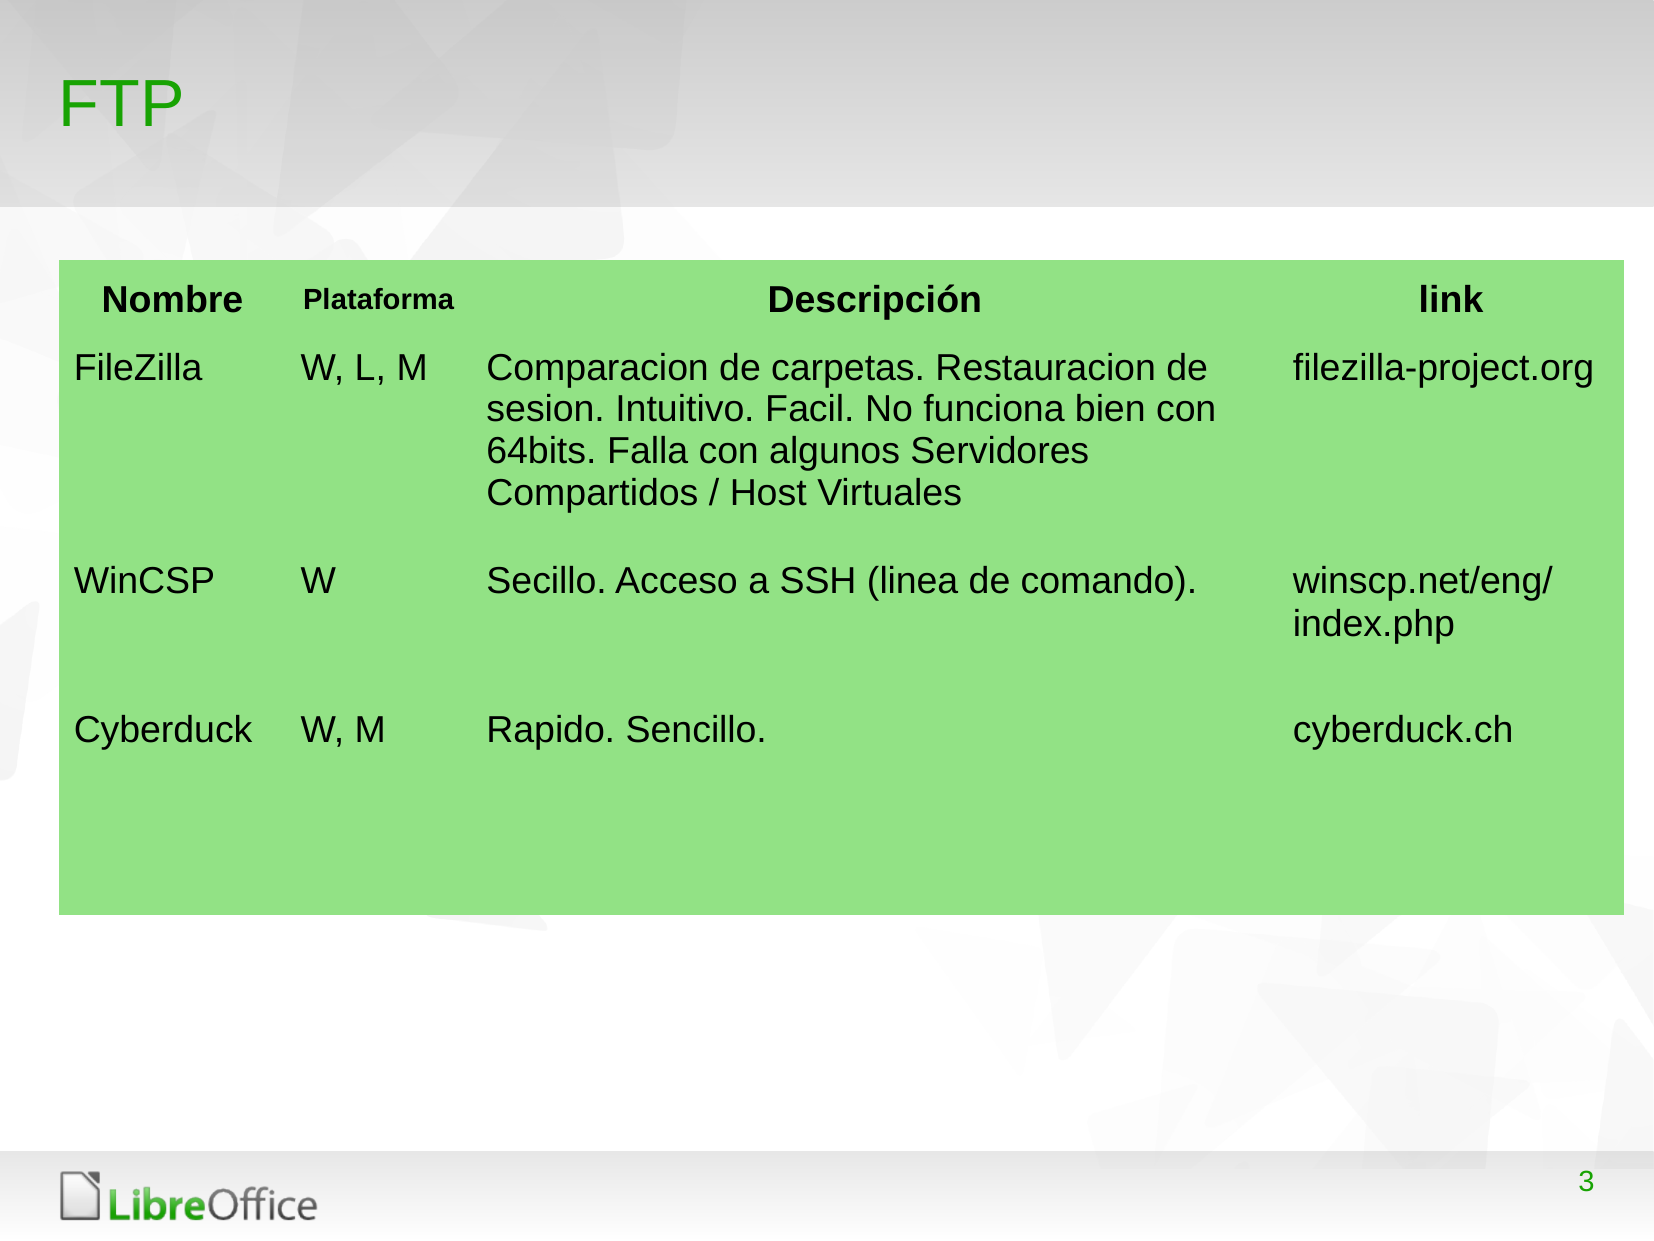

# FTP
| Nombre | Plataforma | Descripción | link |
| --- | --- | --- | --- |
| FileZilla | W, L, M | Comparacion de carpetas. Restauracion de sesion. Intuitivo. Facil. No funciona bien con 64bits. Falla con algunos Servidores Compartidos / Host Virtuales | filezilla-project.org |
| WinCSP | W | Secillo. Acceso a SSH (linea de comando). | winscp.net/eng/index.php |
| Cyberduck | W, M | Rapido. Sencillo. | cyberduck.ch |
3